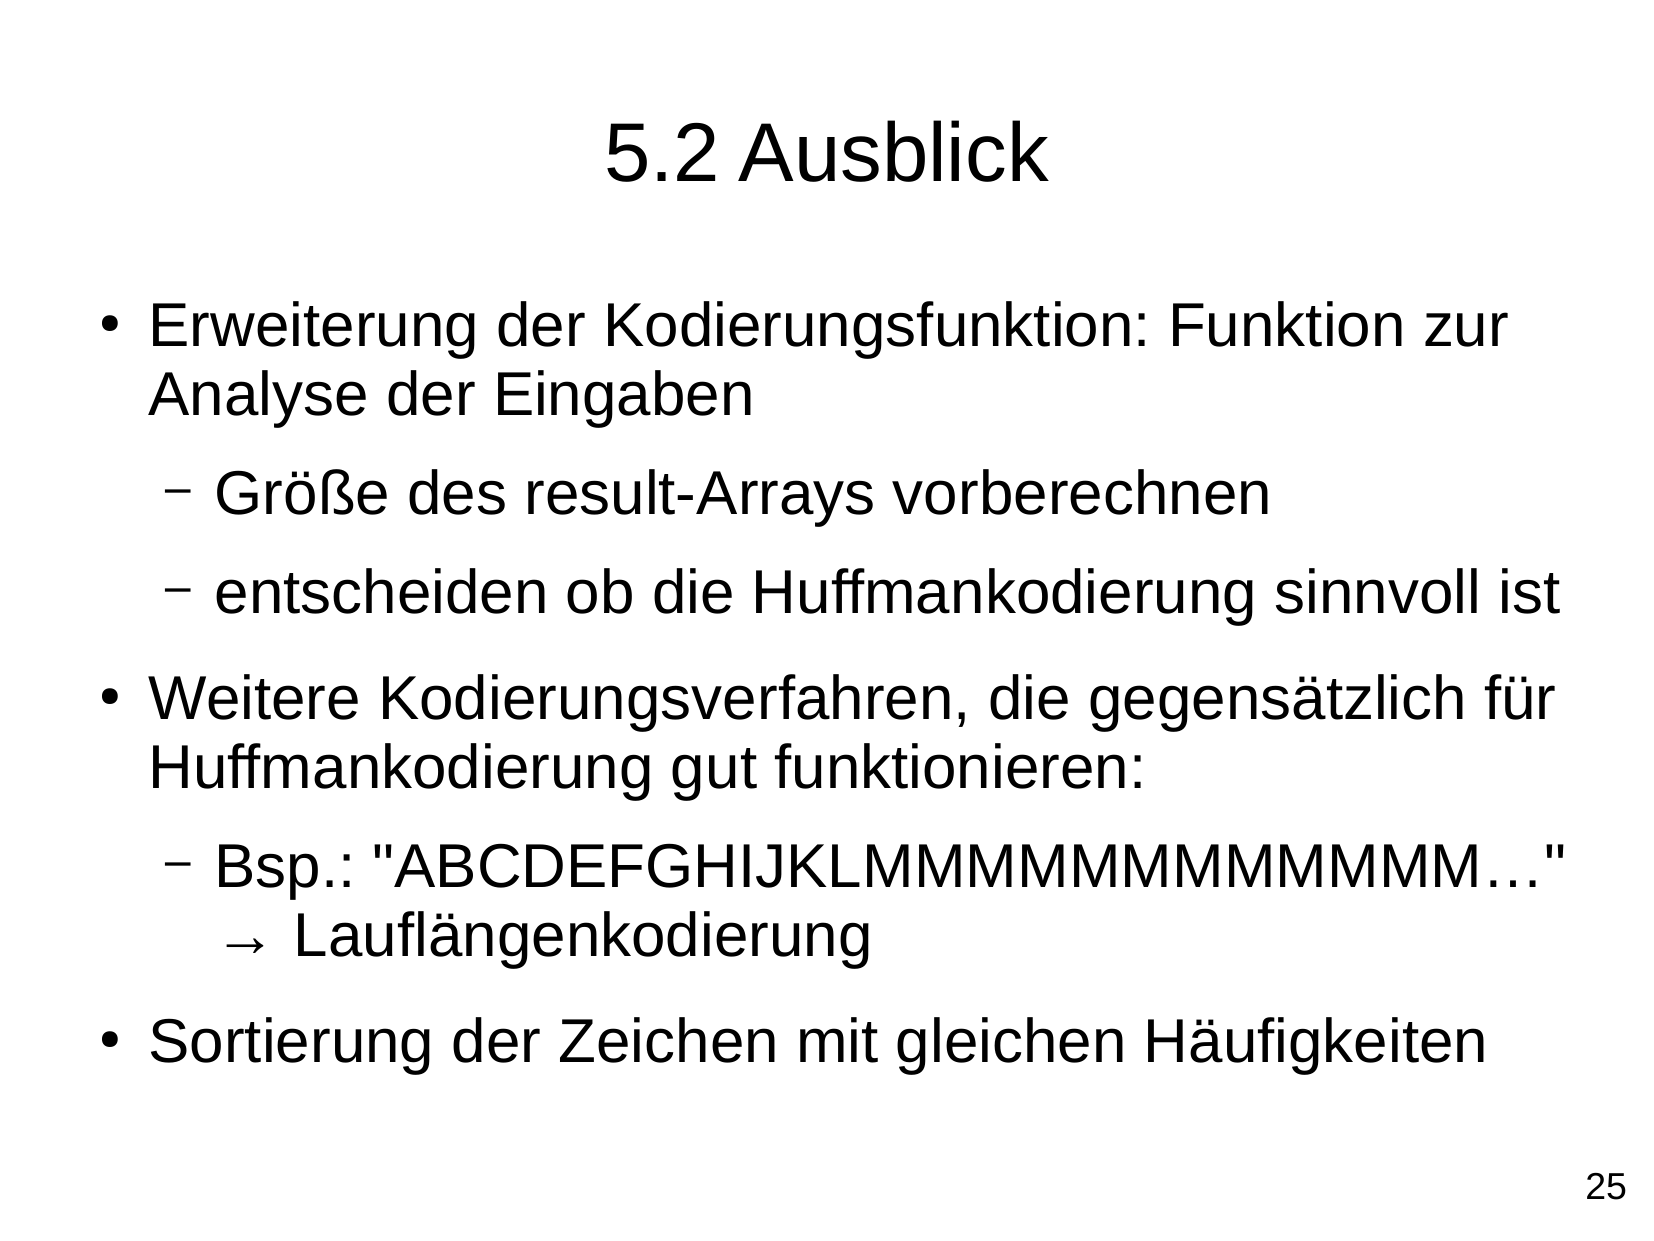

# 5.2 Ausblick
Erweiterung der Kodierungsfunktion: Funktion zur Analyse der Eingaben
Größe des result-Arrays vorberechnen
entscheiden ob die Huffmankodierung sinnvoll ist
Weitere Kodierungsverfahren, die gegensätzlich für Huffmankodierung gut funktionieren:
Bsp.: "ABCDEFGHIJKLMMMMMMMMMMMM…" → Lauflängenkodierung
Sortierung der Zeichen mit gleichen Häufigkeiten